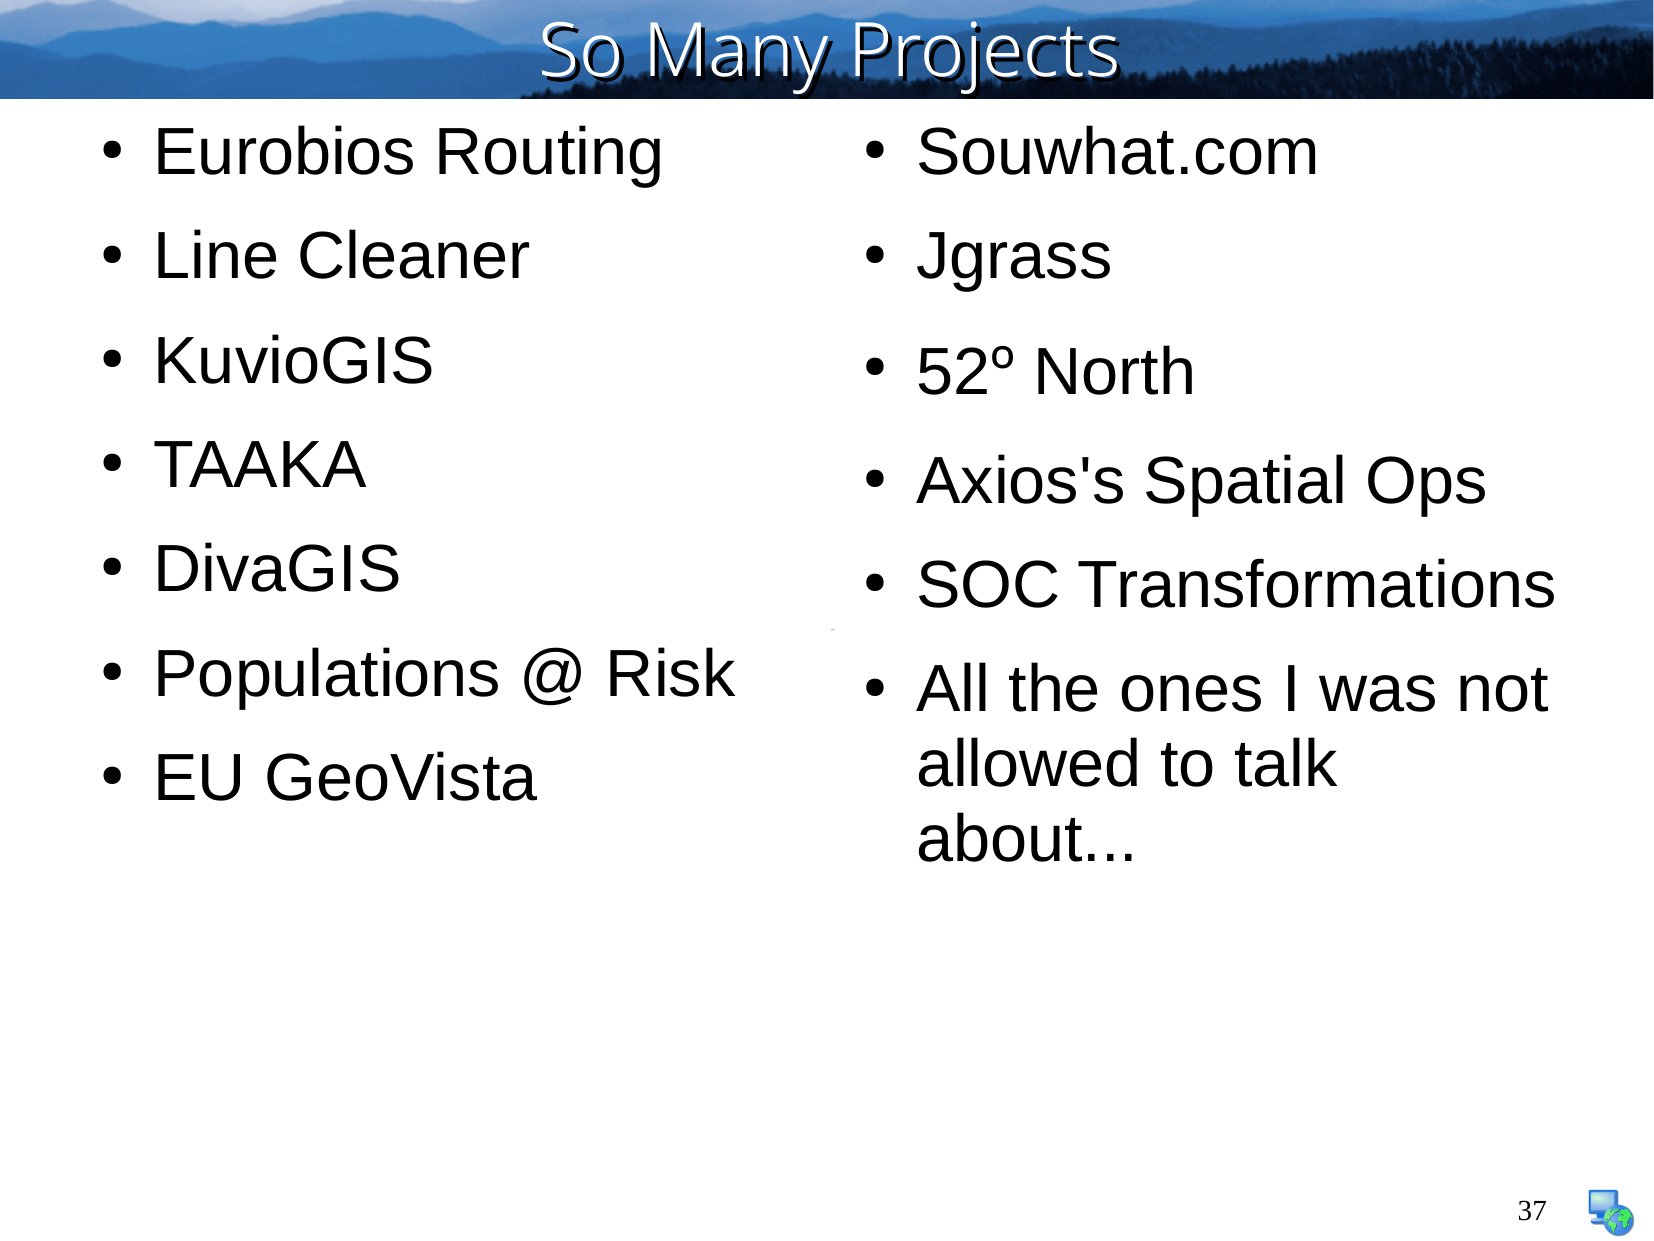

# So Many Projects
Eurobios Routing
Line Cleaner
KuvioGIS
TAAKA
DivaGIS
Populations @ Risk
EU GeoVista
Souwhat.com
Jgrass
52º North
Axios's Spatial Ops
SOC Transformations
All the ones I was not allowed to talk about...
37